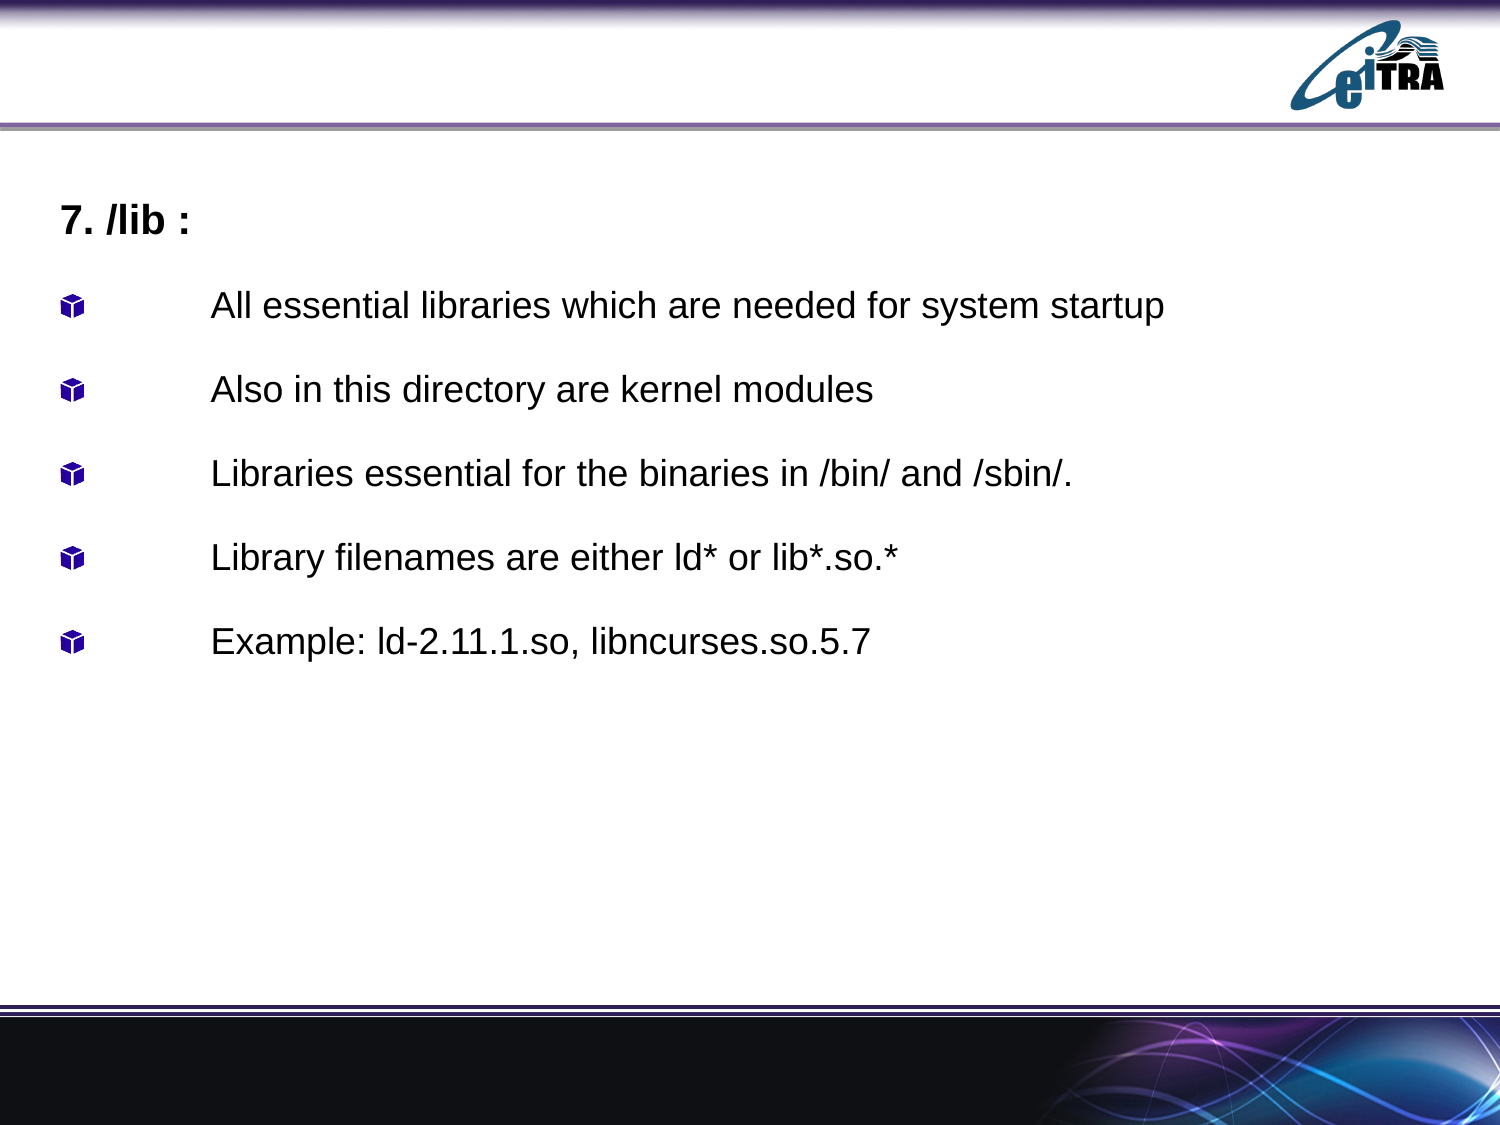

7. /lib :
 All essential libraries which are needed for system startup
 Also in this directory are kernel modules
 Libraries essential for the binaries in /bin/ and /sbin/.
 Library filenames are either ld* or lib*.so.*
 Example: ld-2.11.1.so, libncurses.so.5.7